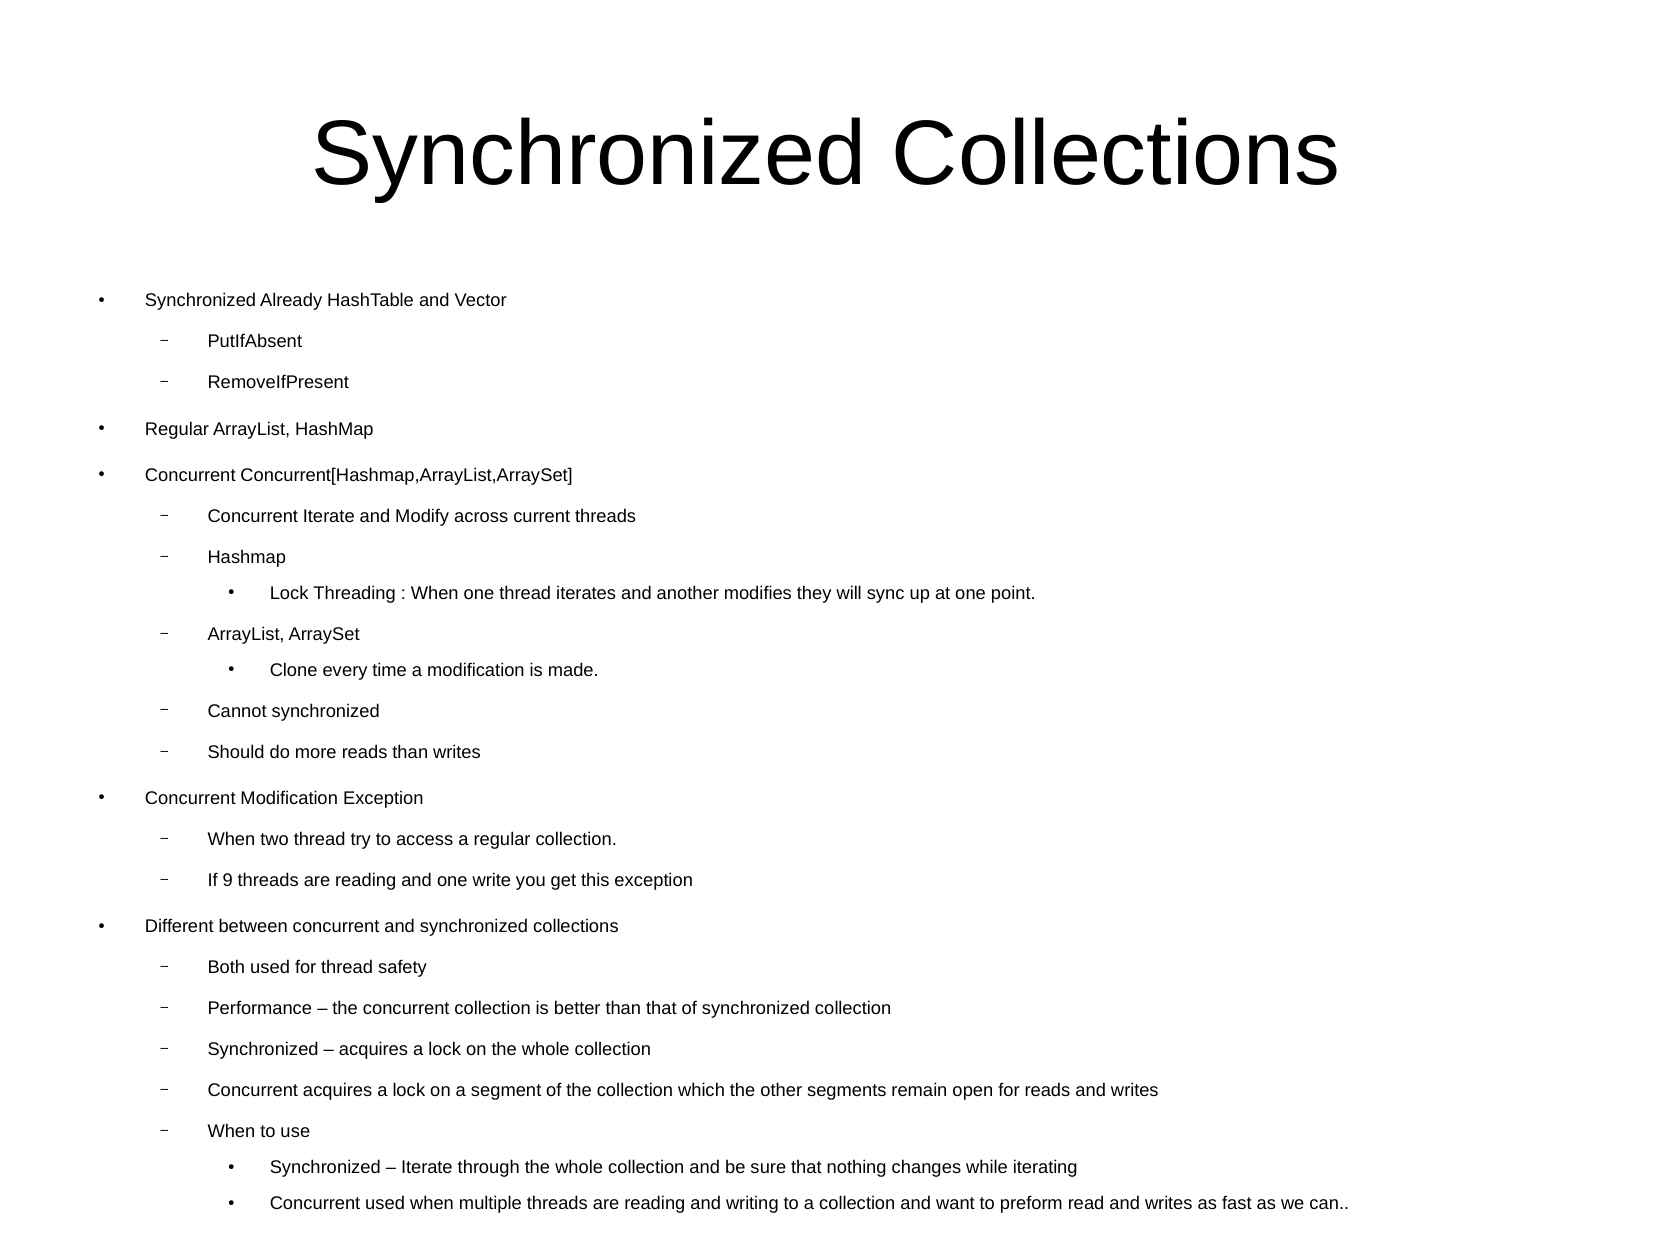

# Synchronized Collections
Synchronized Already HashTable and Vector
PutIfAbsent
RemoveIfPresent
Regular ArrayList, HashMap
Concurrent Concurrent[Hashmap,ArrayList,ArraySet]
Concurrent Iterate and Modify across current threads
Hashmap
Lock Threading : When one thread iterates and another modifies they will sync up at one point.
ArrayList, ArraySet
Clone every time a modification is made.
Cannot synchronized
Should do more reads than writes
Concurrent Modification Exception
When two thread try to access a regular collection.
If 9 threads are reading and one write you get this exception
Different between concurrent and synchronized collections
Both used for thread safety
Performance – the concurrent collection is better than that of synchronized collection
Synchronized – acquires a lock on the whole collection
Concurrent acquires a lock on a segment of the collection which the other segments remain open for reads and writes
When to use
Synchronized – Iterate through the whole collection and be sure that nothing changes while iterating
Concurrent used when multiple threads are reading and writing to a collection and want to preform read and writes as fast as we can..